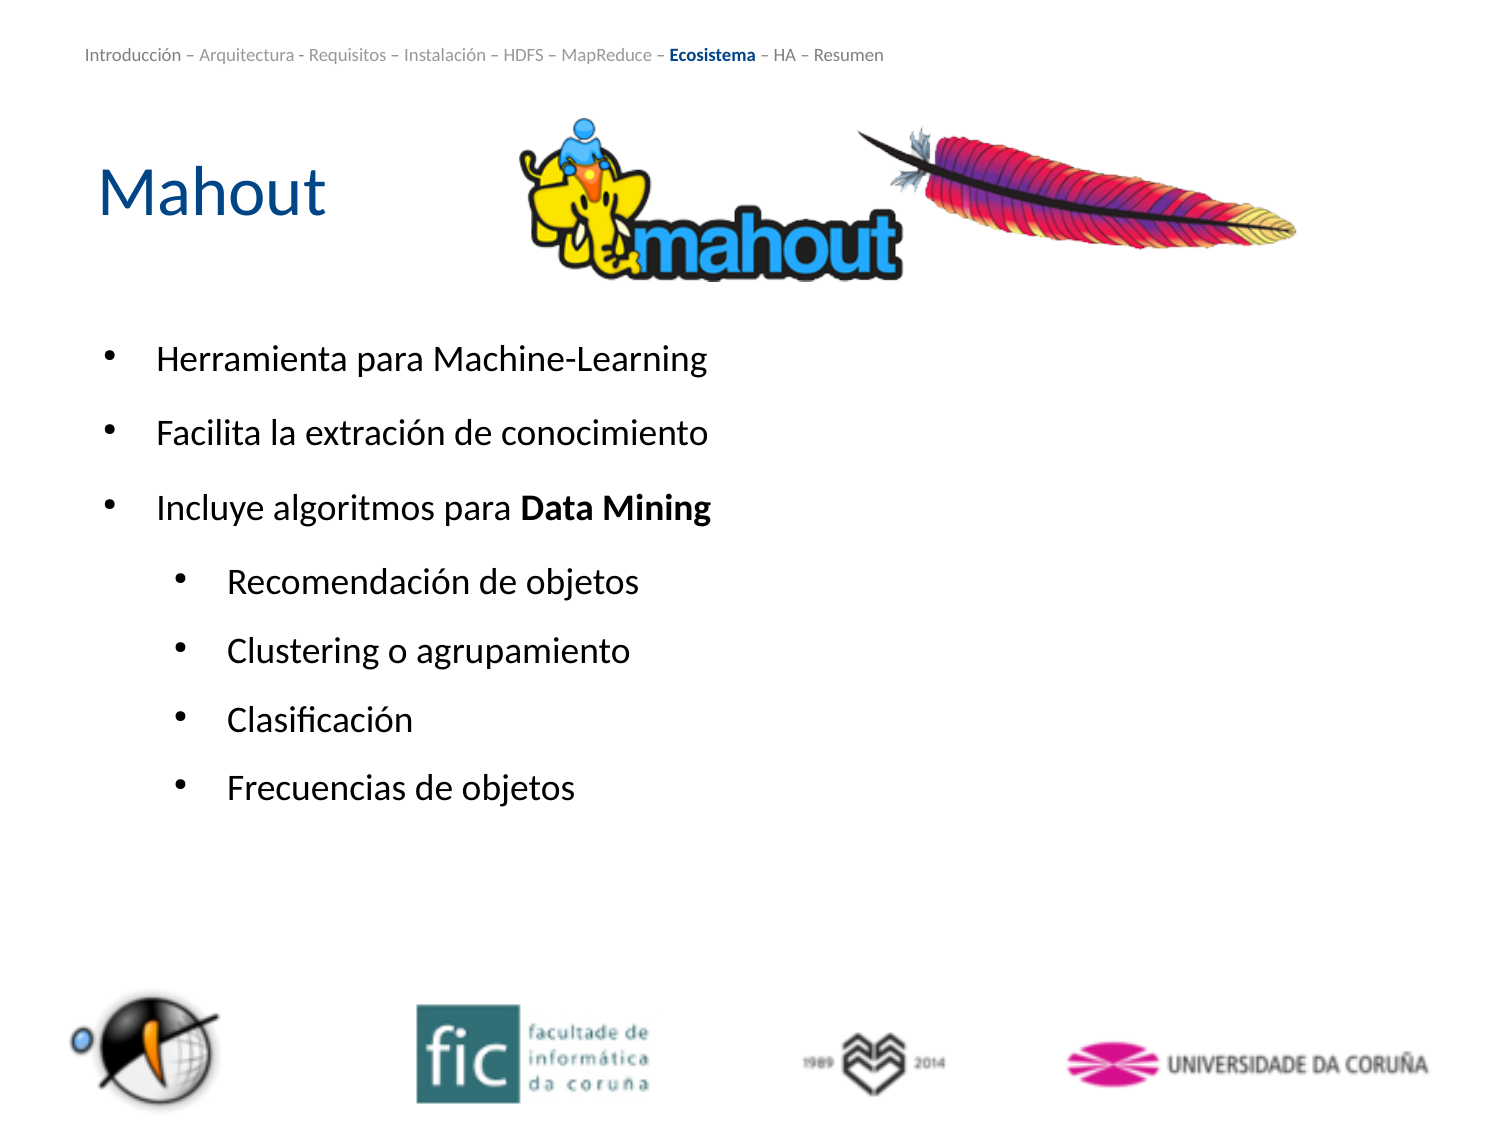

Introducción – Arquitectura - Requisitos – Instalación – HDFS – MapReduce – Ecosistema – HA – Resumen
# Mahout
Herramienta para Machine-Learning
Facilita la extración de conocimiento
Incluye algoritmos para Data Mining
Recomendación de objetos
Clustering o agrupamiento
Clasificación
Frecuencias de objetos